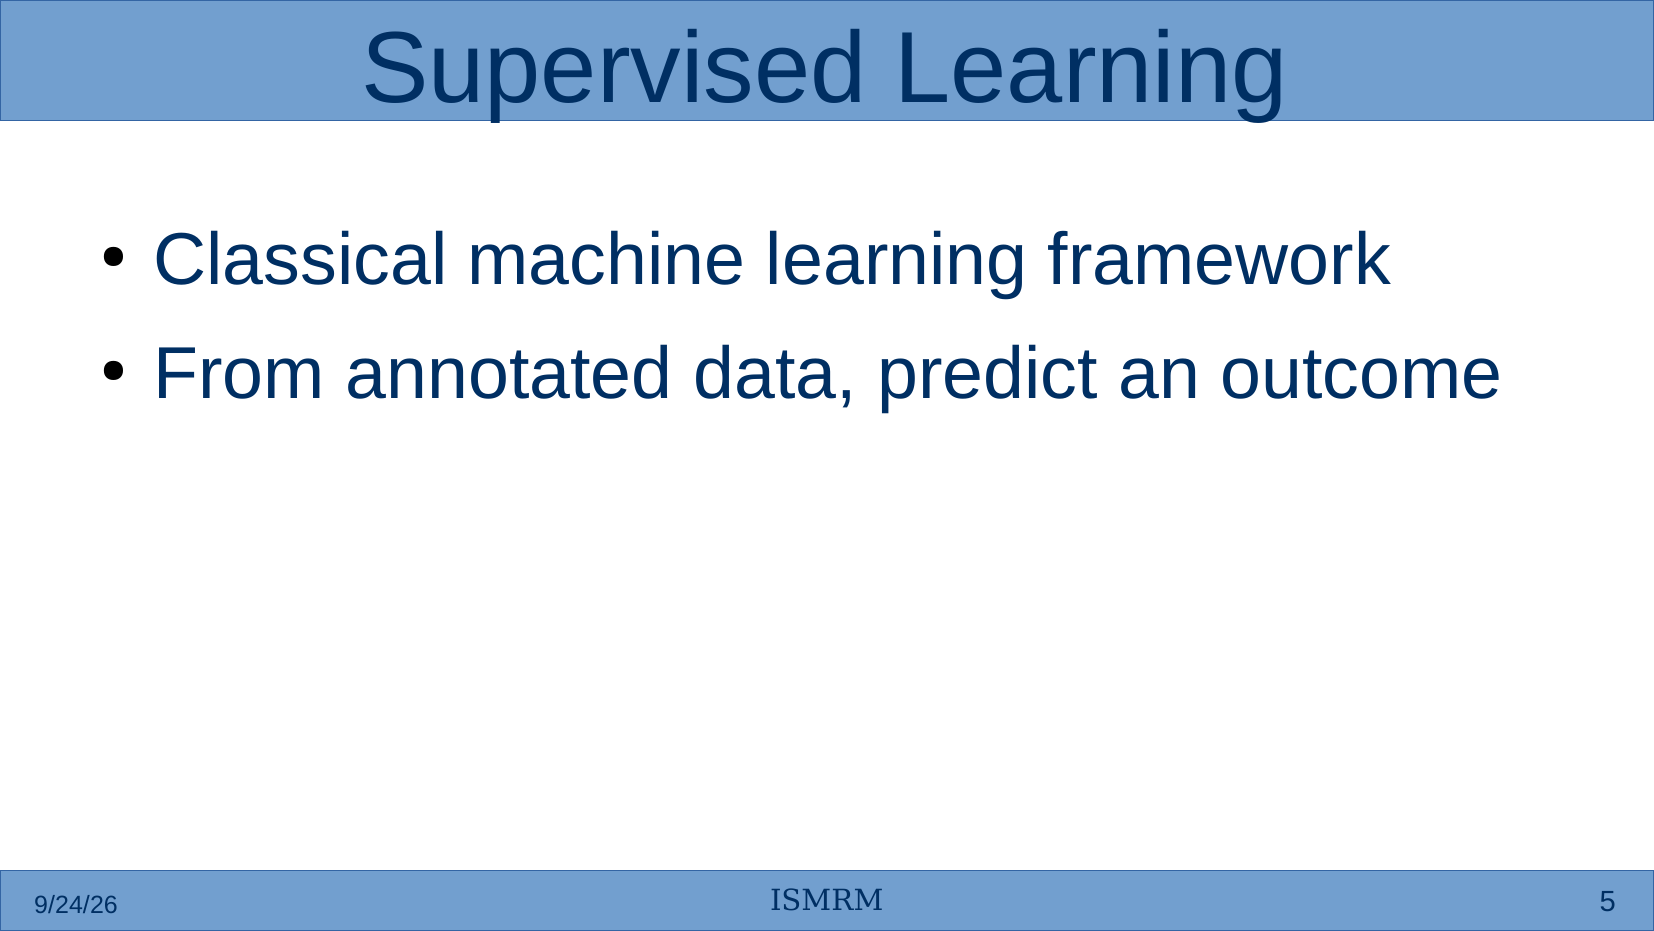

# Supervised Learning
Classical machine learning framework
From annotated data, predict an outcome
5